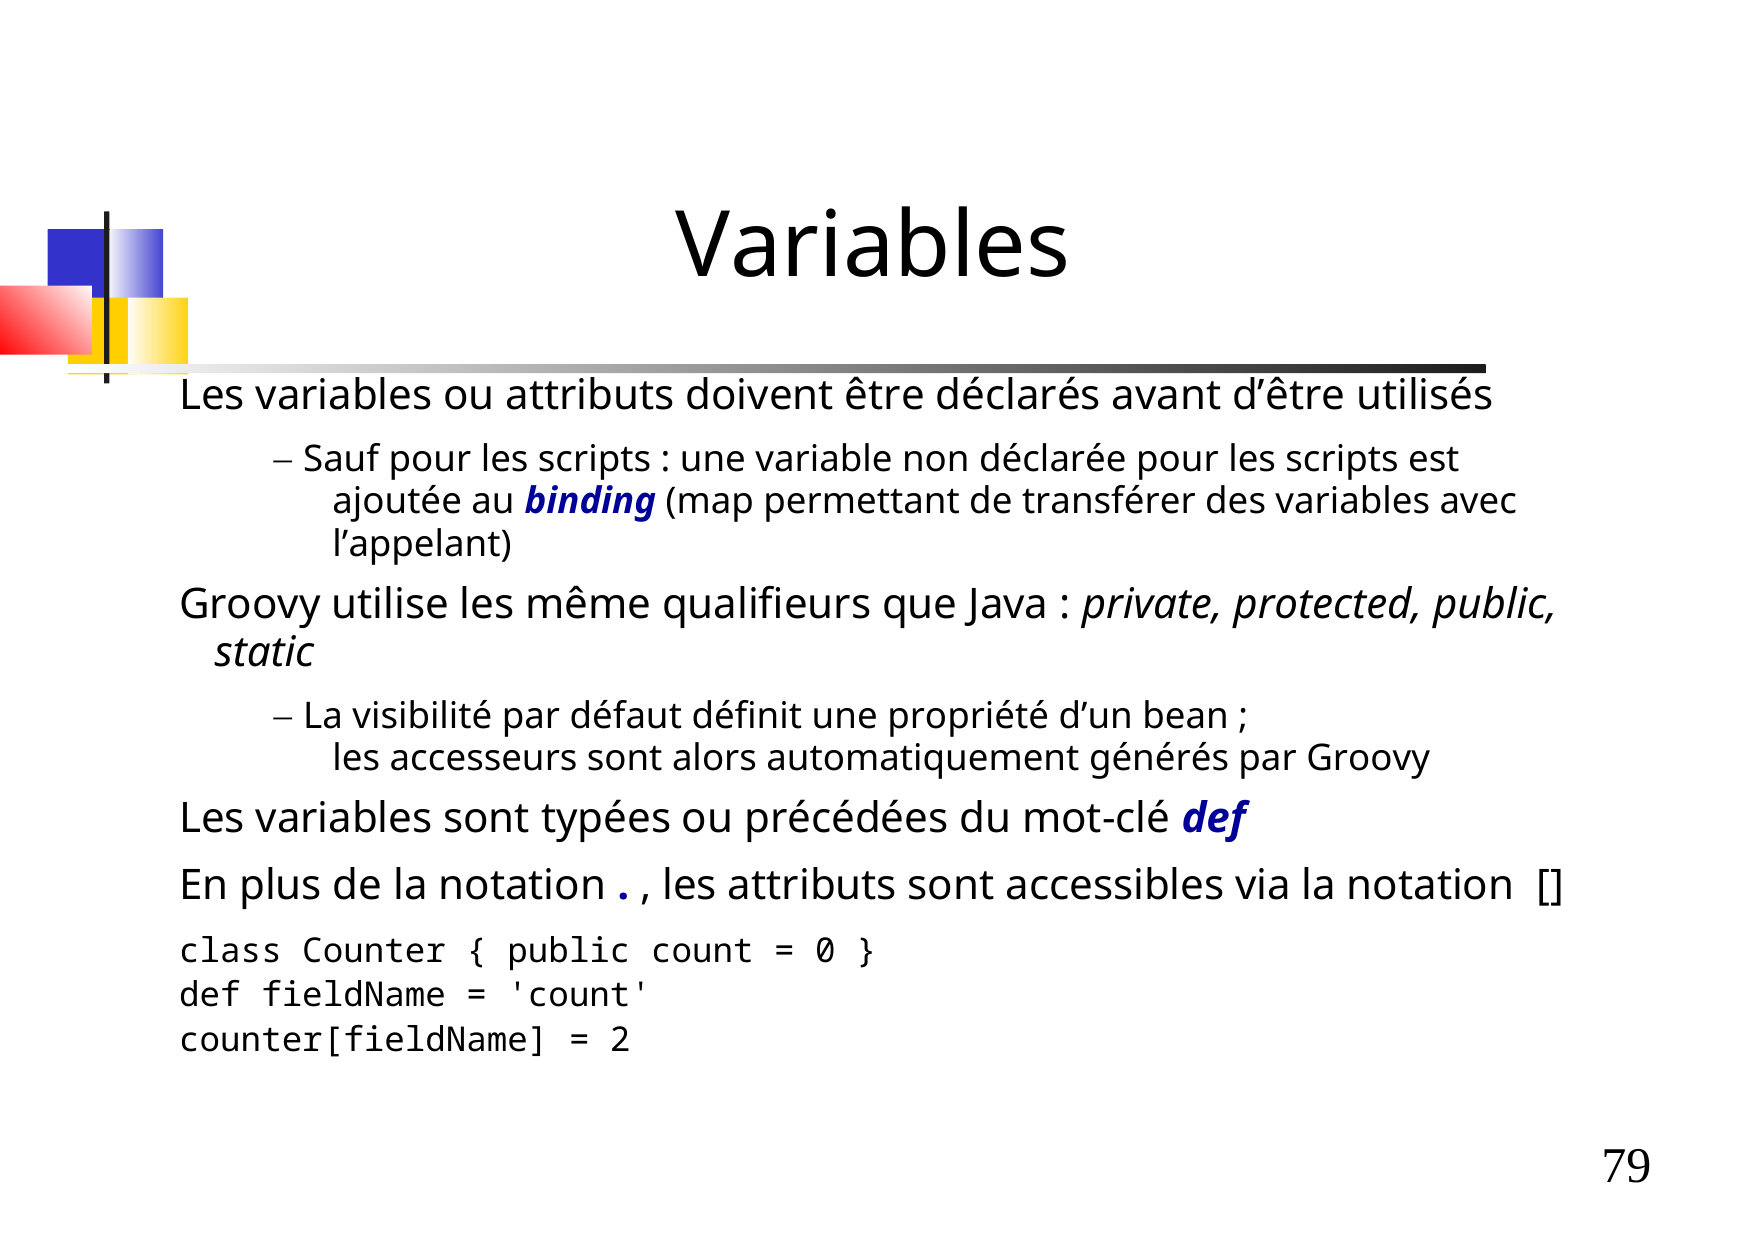

# Variables
Les variables ou attributs doivent être déclarés avant d’être utilisés
Sauf pour les scripts : une variable non déclarée pour les scripts est ajoutée au binding (map permettant de transférer des variables avec l’appelant)
Groovy utilise les même qualifieurs que Java : private, protected, public, static
La visibilité par défaut définit une propriété d’un bean ;
les accesseurs sont alors automatiquement générés par Groovy
Les variables sont typées ou précédées du mot-clé def
En plus de la notation . , les attributs sont accessibles via la notation []
class Counter { public count = 0 }
def fieldName = 'count'
counter[fieldName] = 2